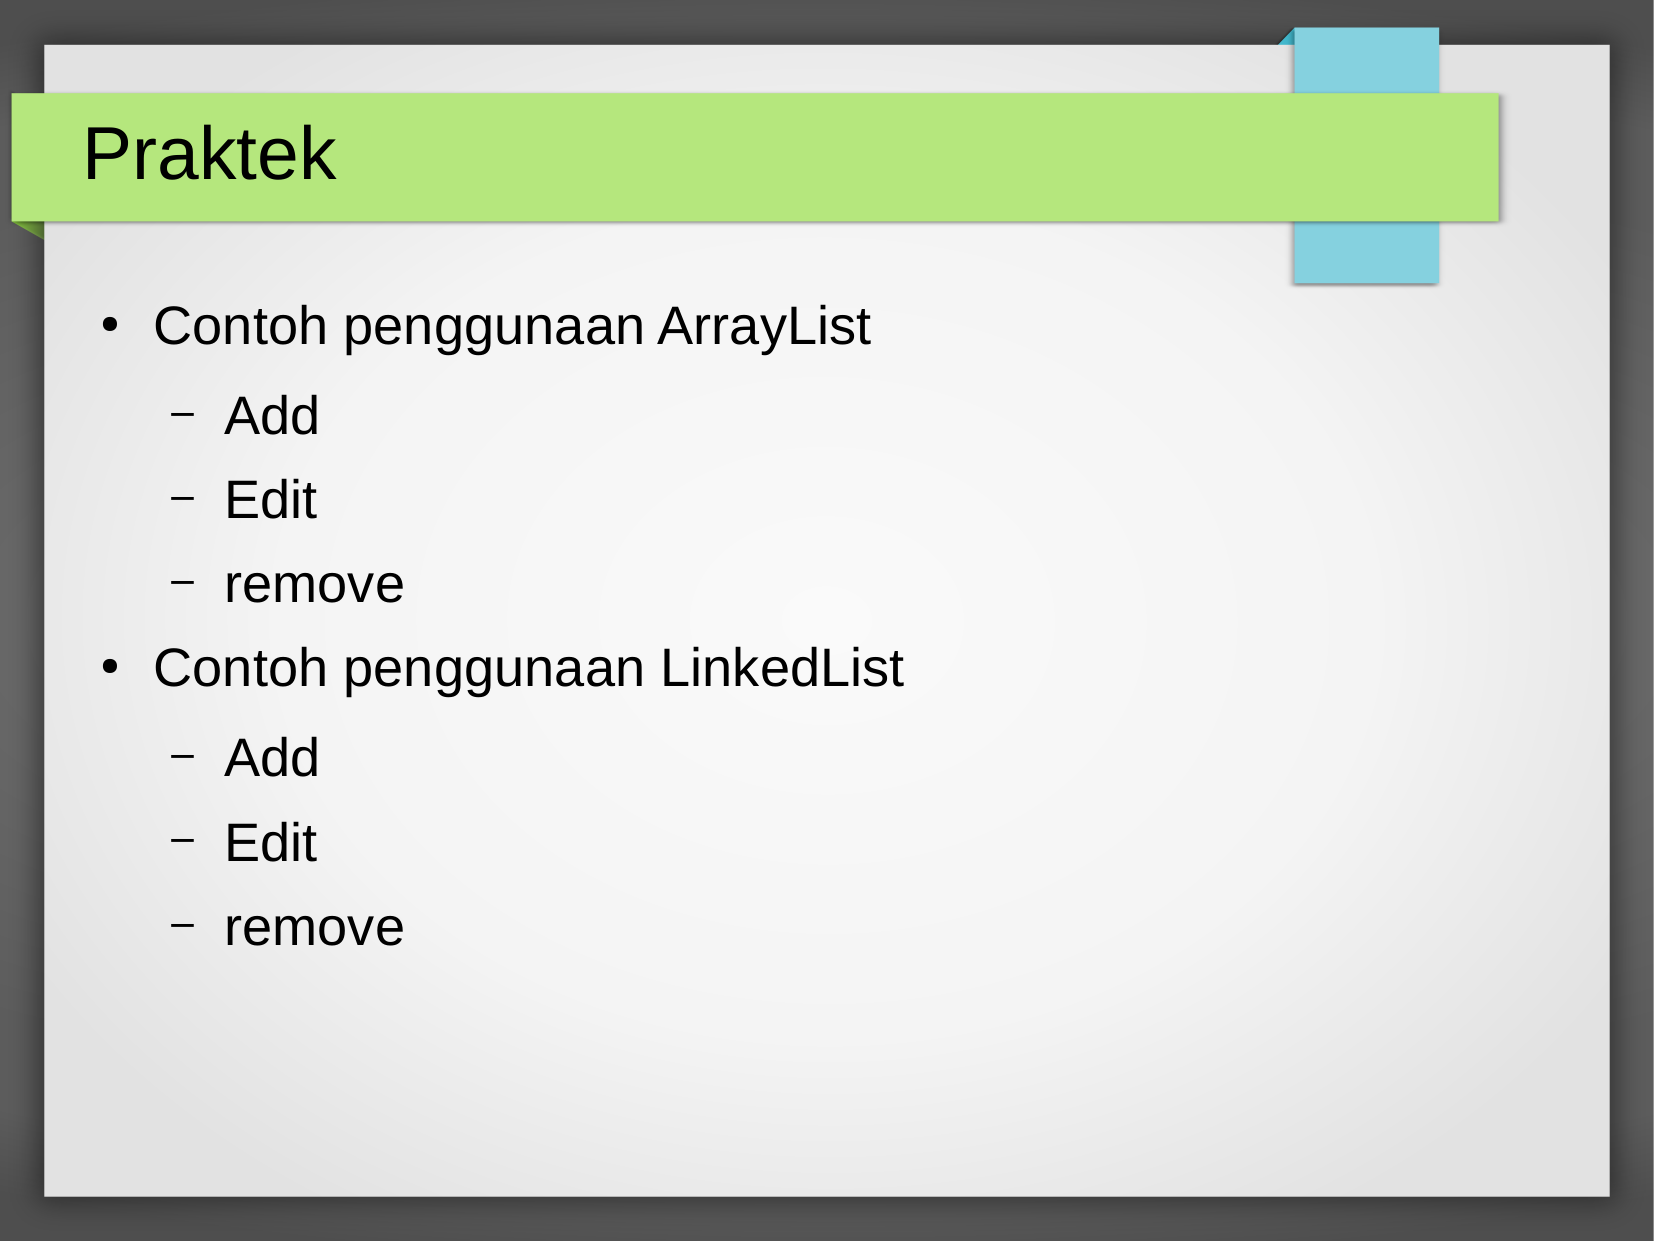

# Praktek
Contoh penggunaan ArrayList
Add
Edit
remove
Contoh penggunaan LinkedList
Add
Edit
remove